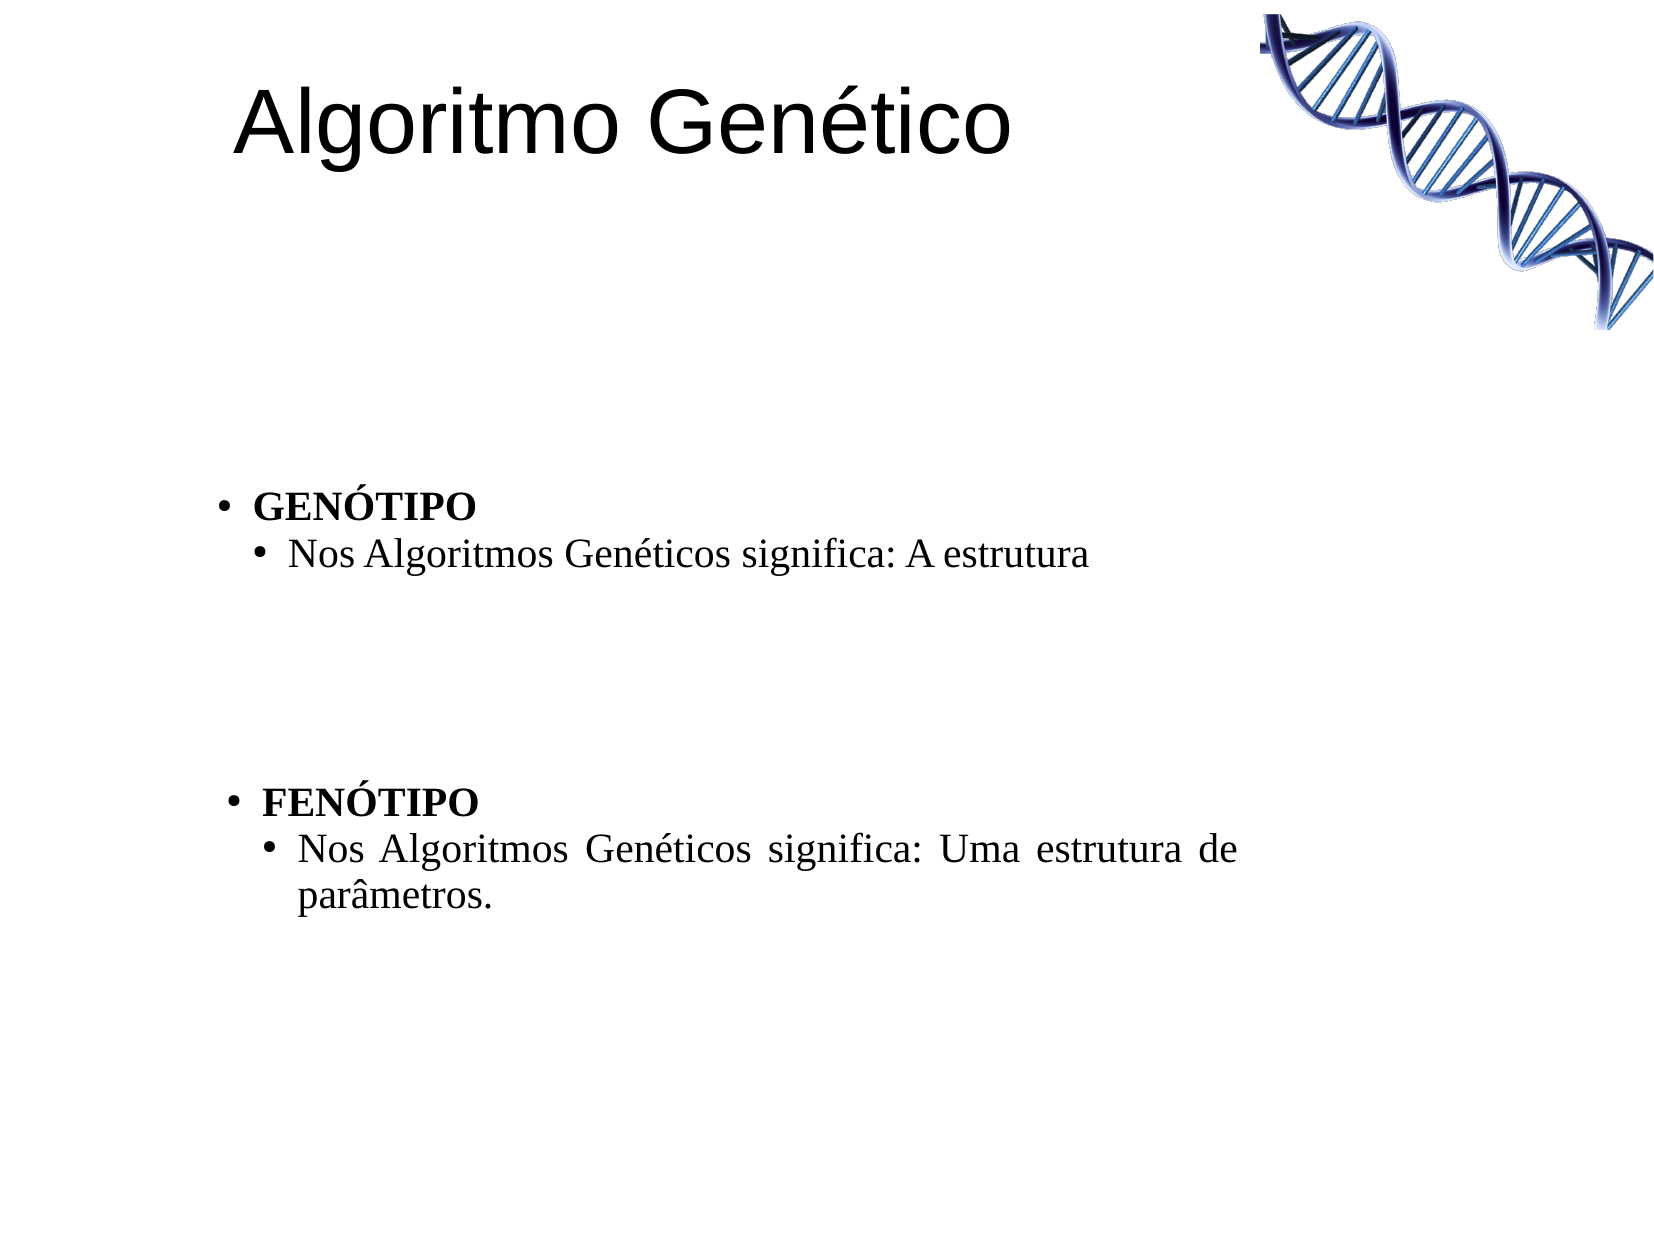

# Algoritmo Genético
GENÓTIPO
Nos Algoritmos Genéticos significa: A estrutura
FENÓTIPO
Nos Algoritmos Genéticos significa: Uma estrutura de parâmetros.